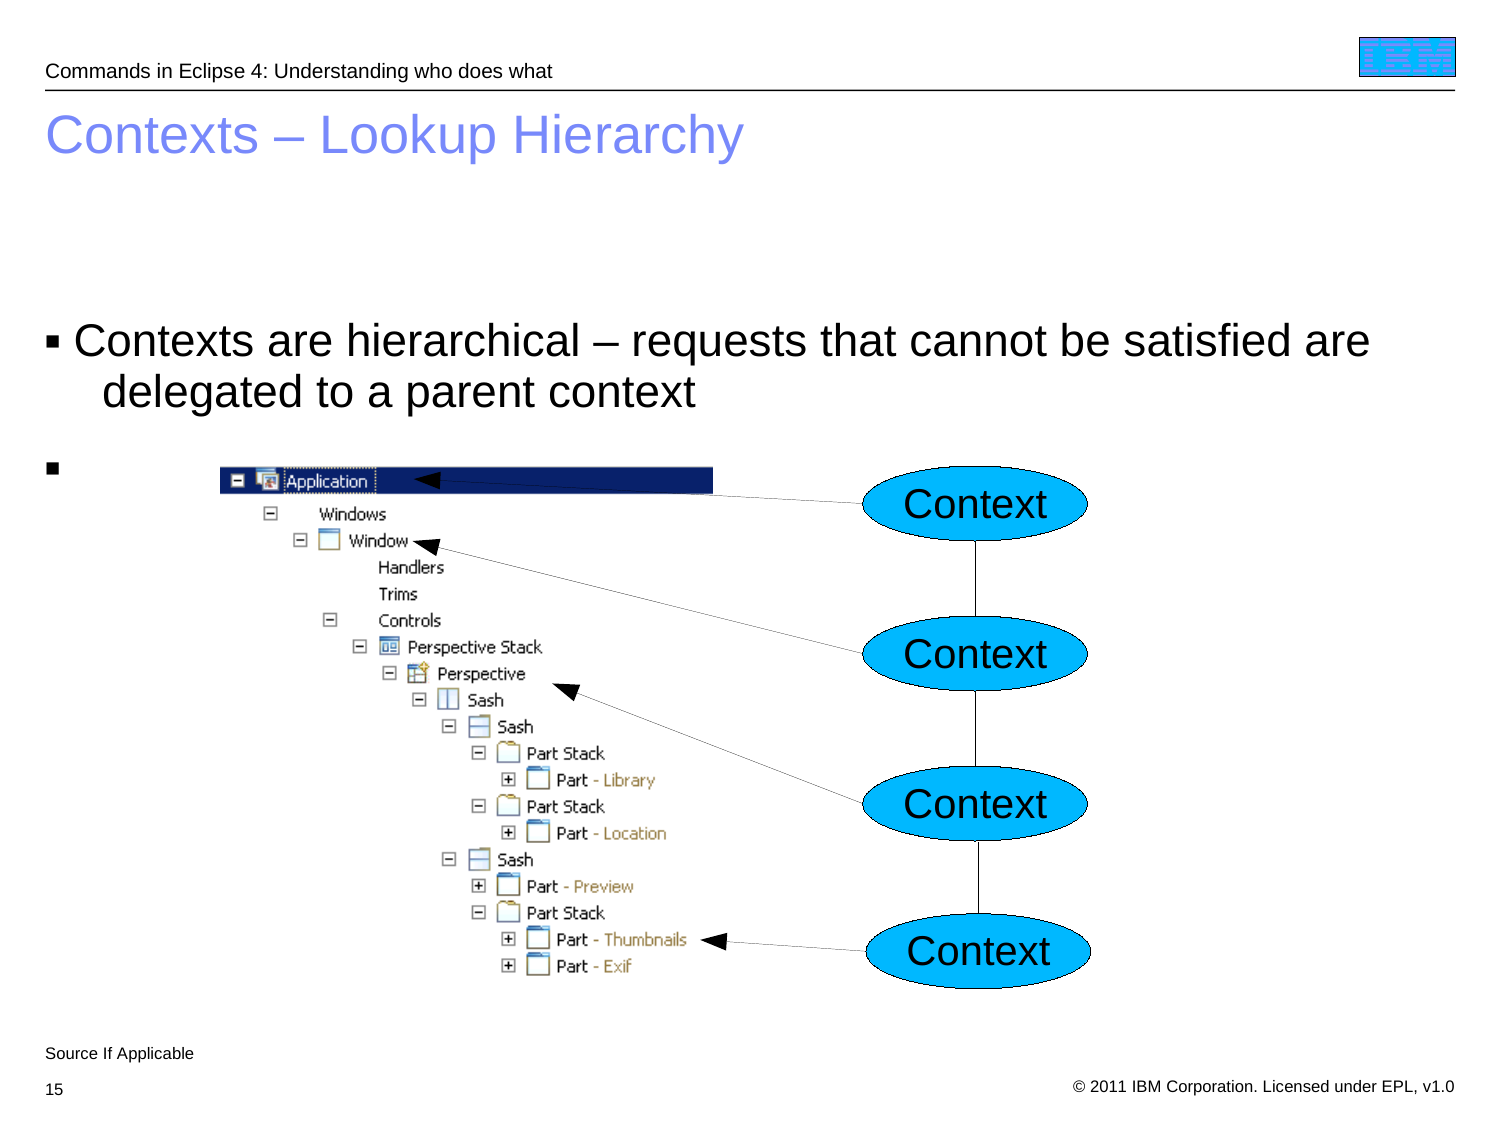

Commands in Eclipse 4: Understanding who does what
# Contexts – Lookup Hierarchy
Contexts are hierarchical – requests that cannot be satisfied are delegated to a parent context
Context
Context
Context
Context
 Source If Applicable
15